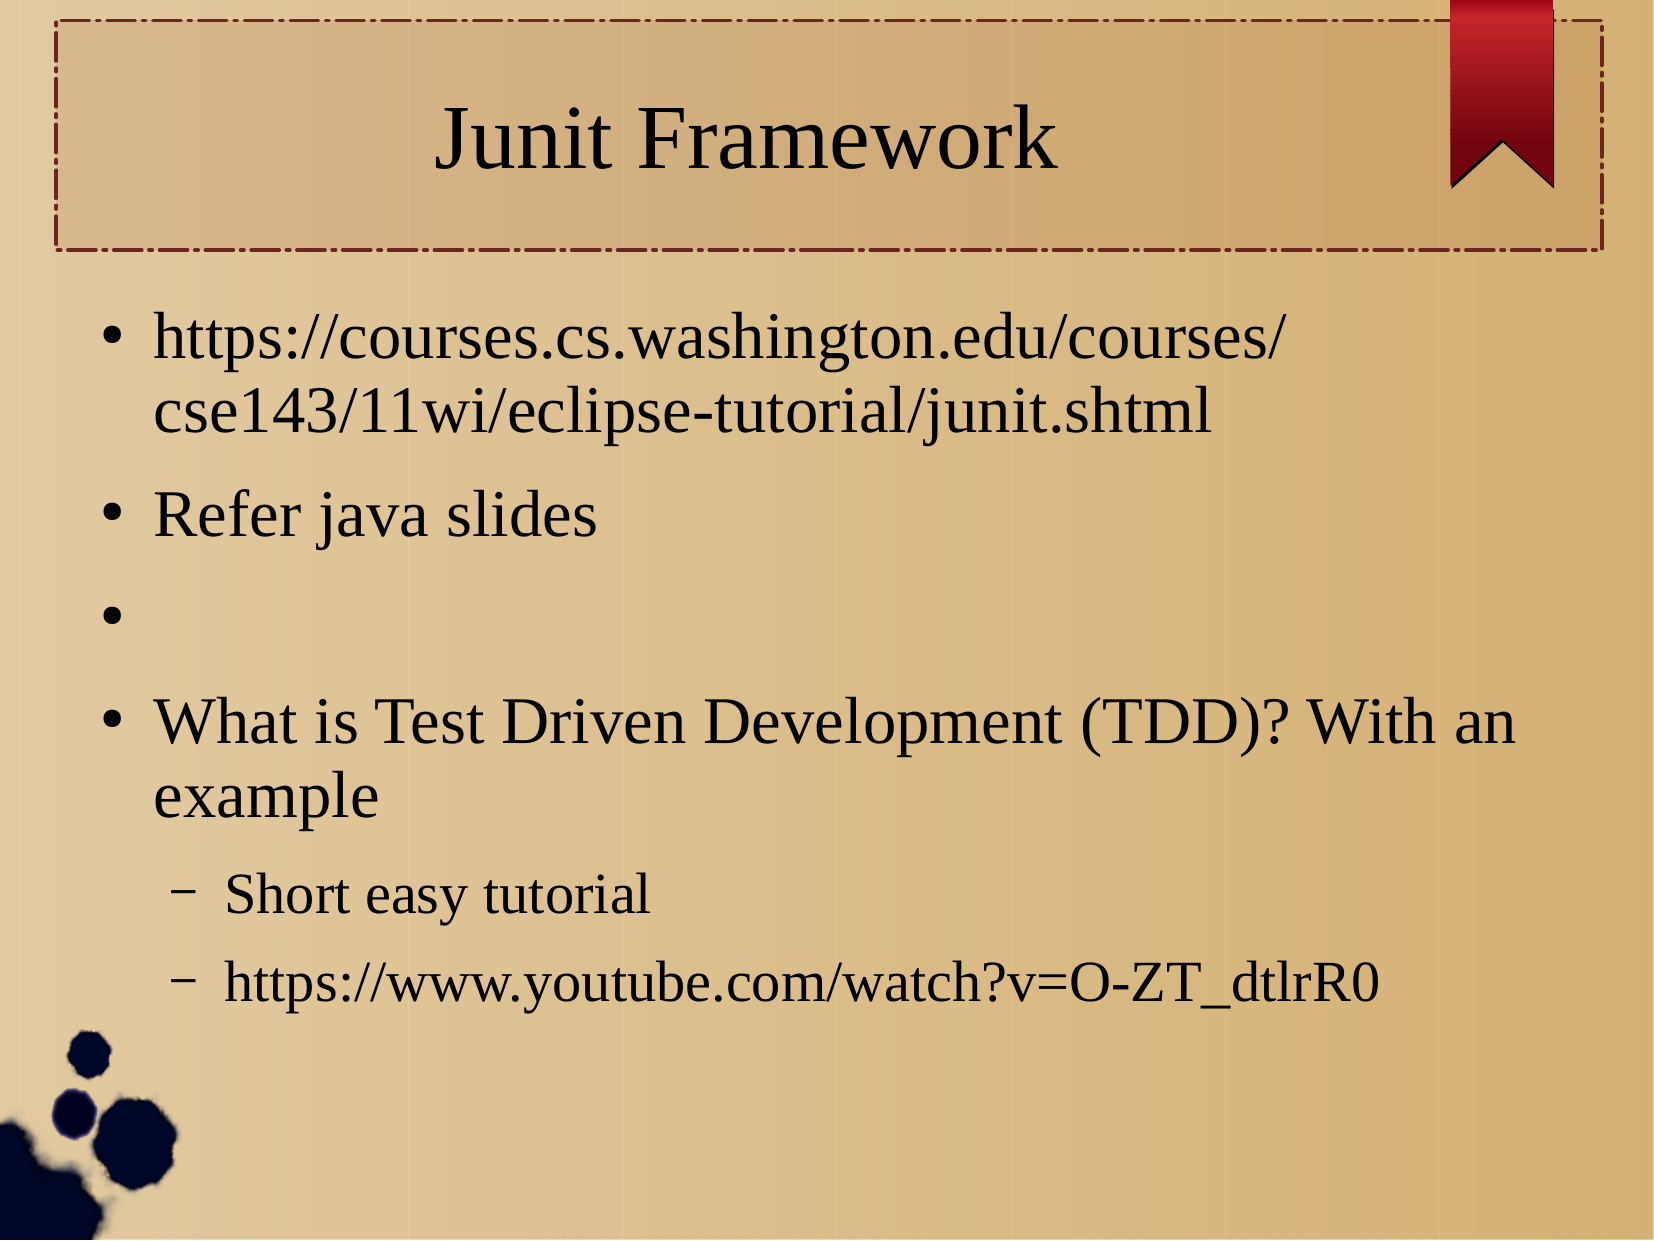

# Junit Framework
https://courses.cs.washington.edu/courses/cse143/11wi/eclipse-tutorial/junit.shtml
Refer java slides
What is Test Driven Development (TDD)? With an example
Short easy tutorial
https://www.youtube.com/watch?v=O-ZT_dtlrR0